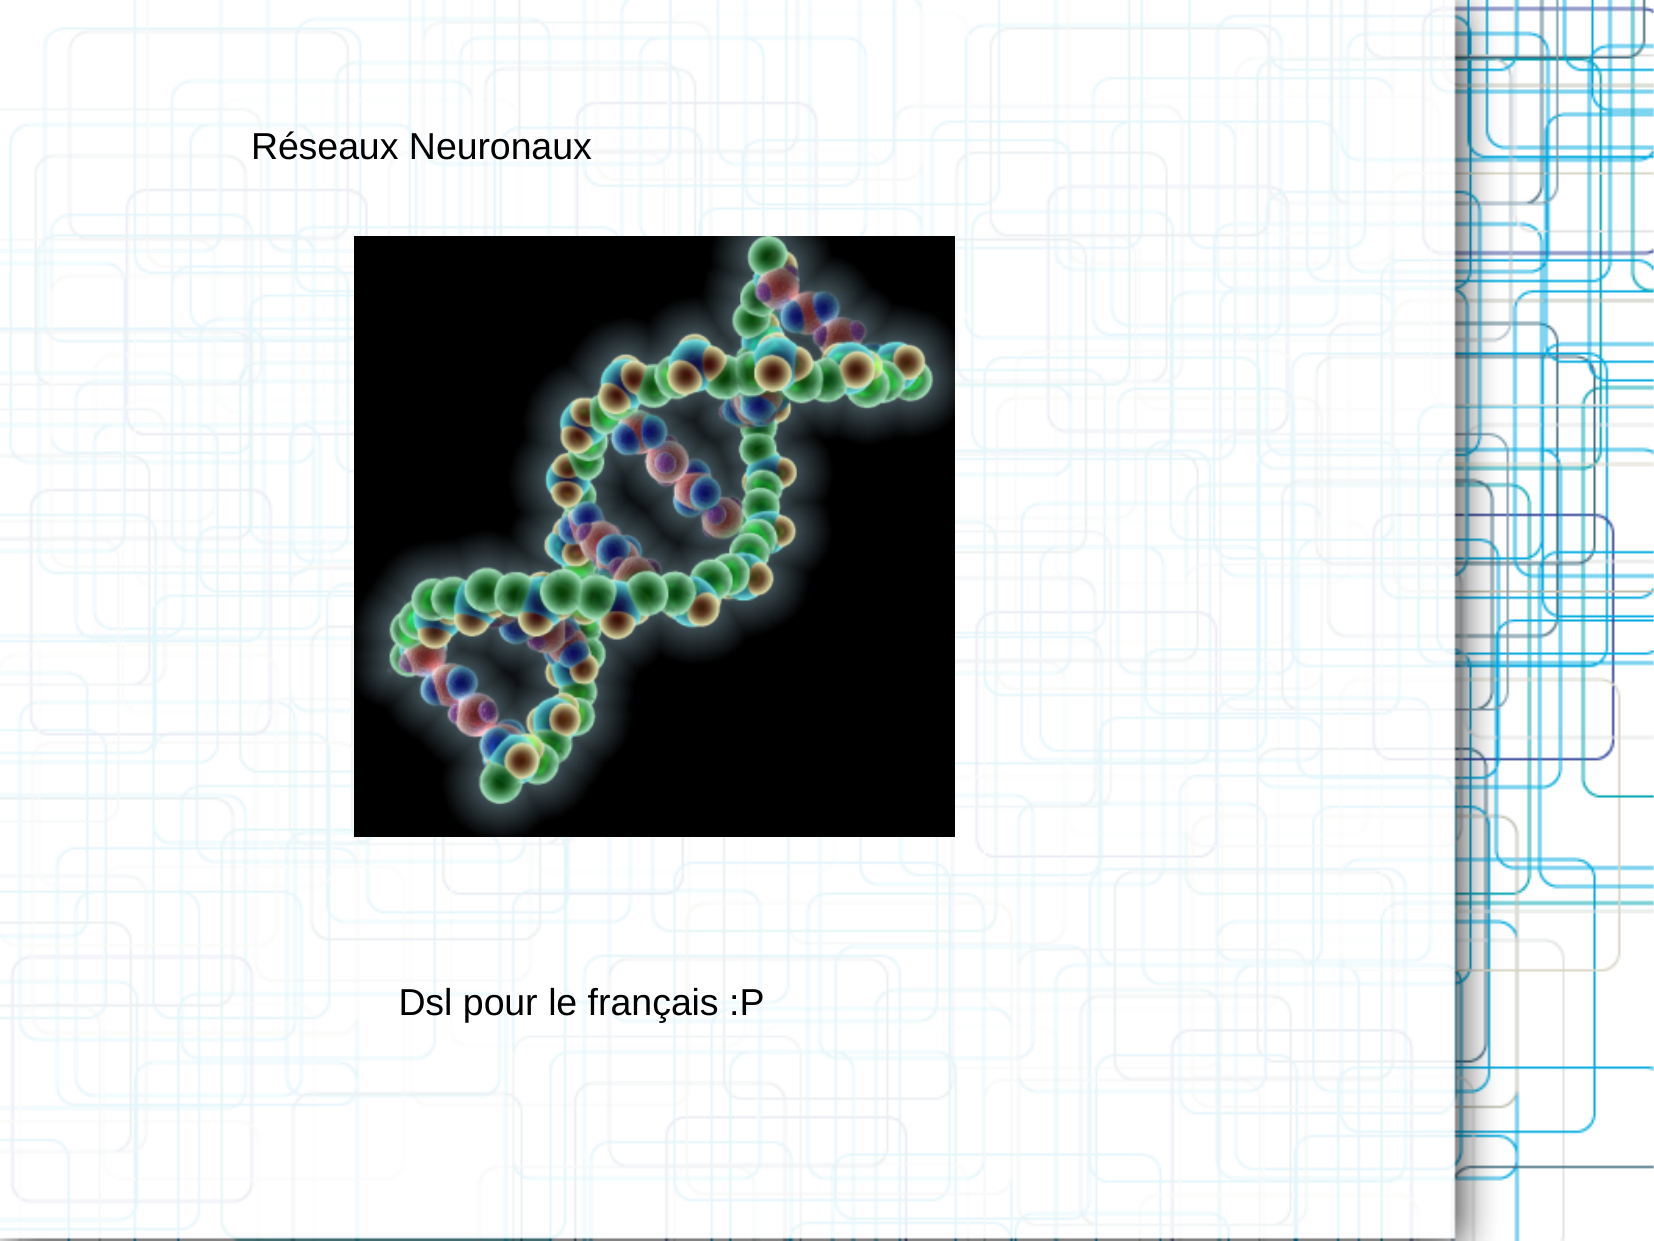

Réseaux Neuronaux
Dsl pour le français :P